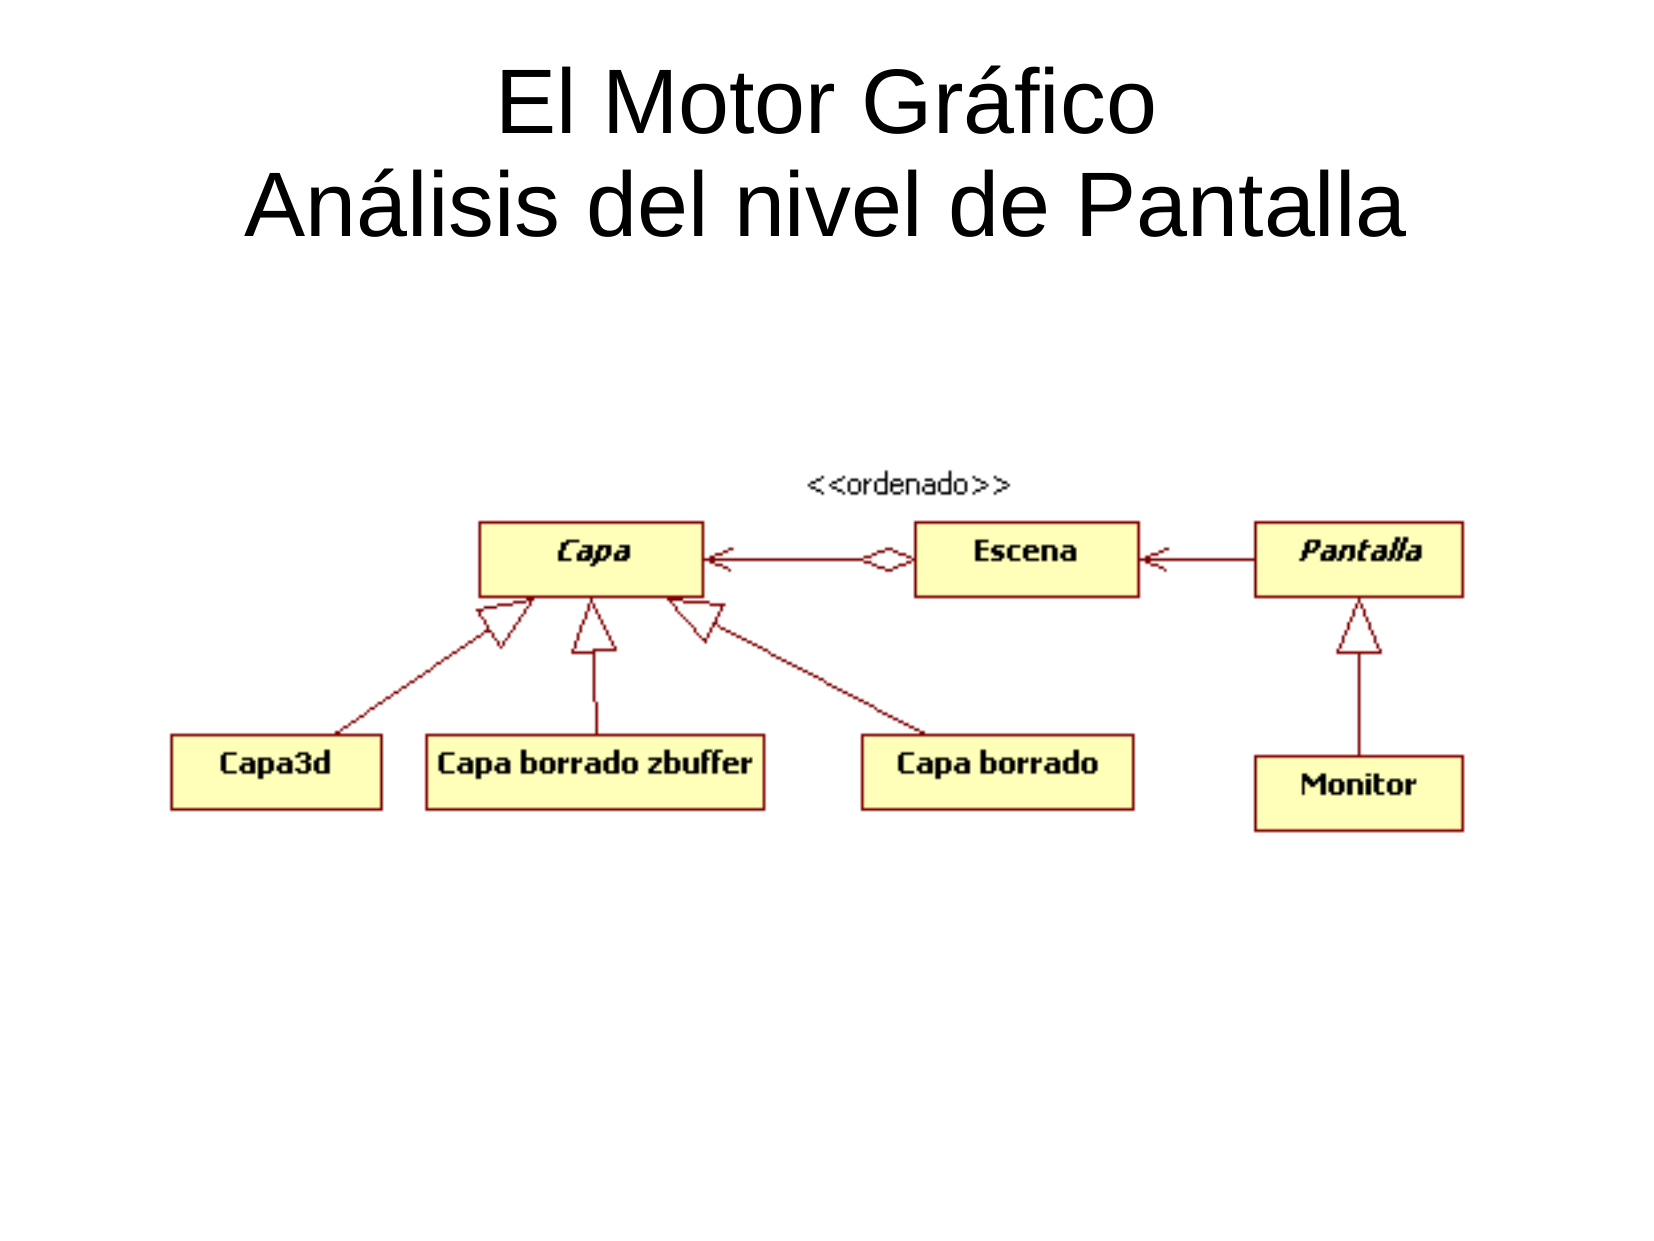

# El Motor Gráfico Análisis del nivel de Pantalla